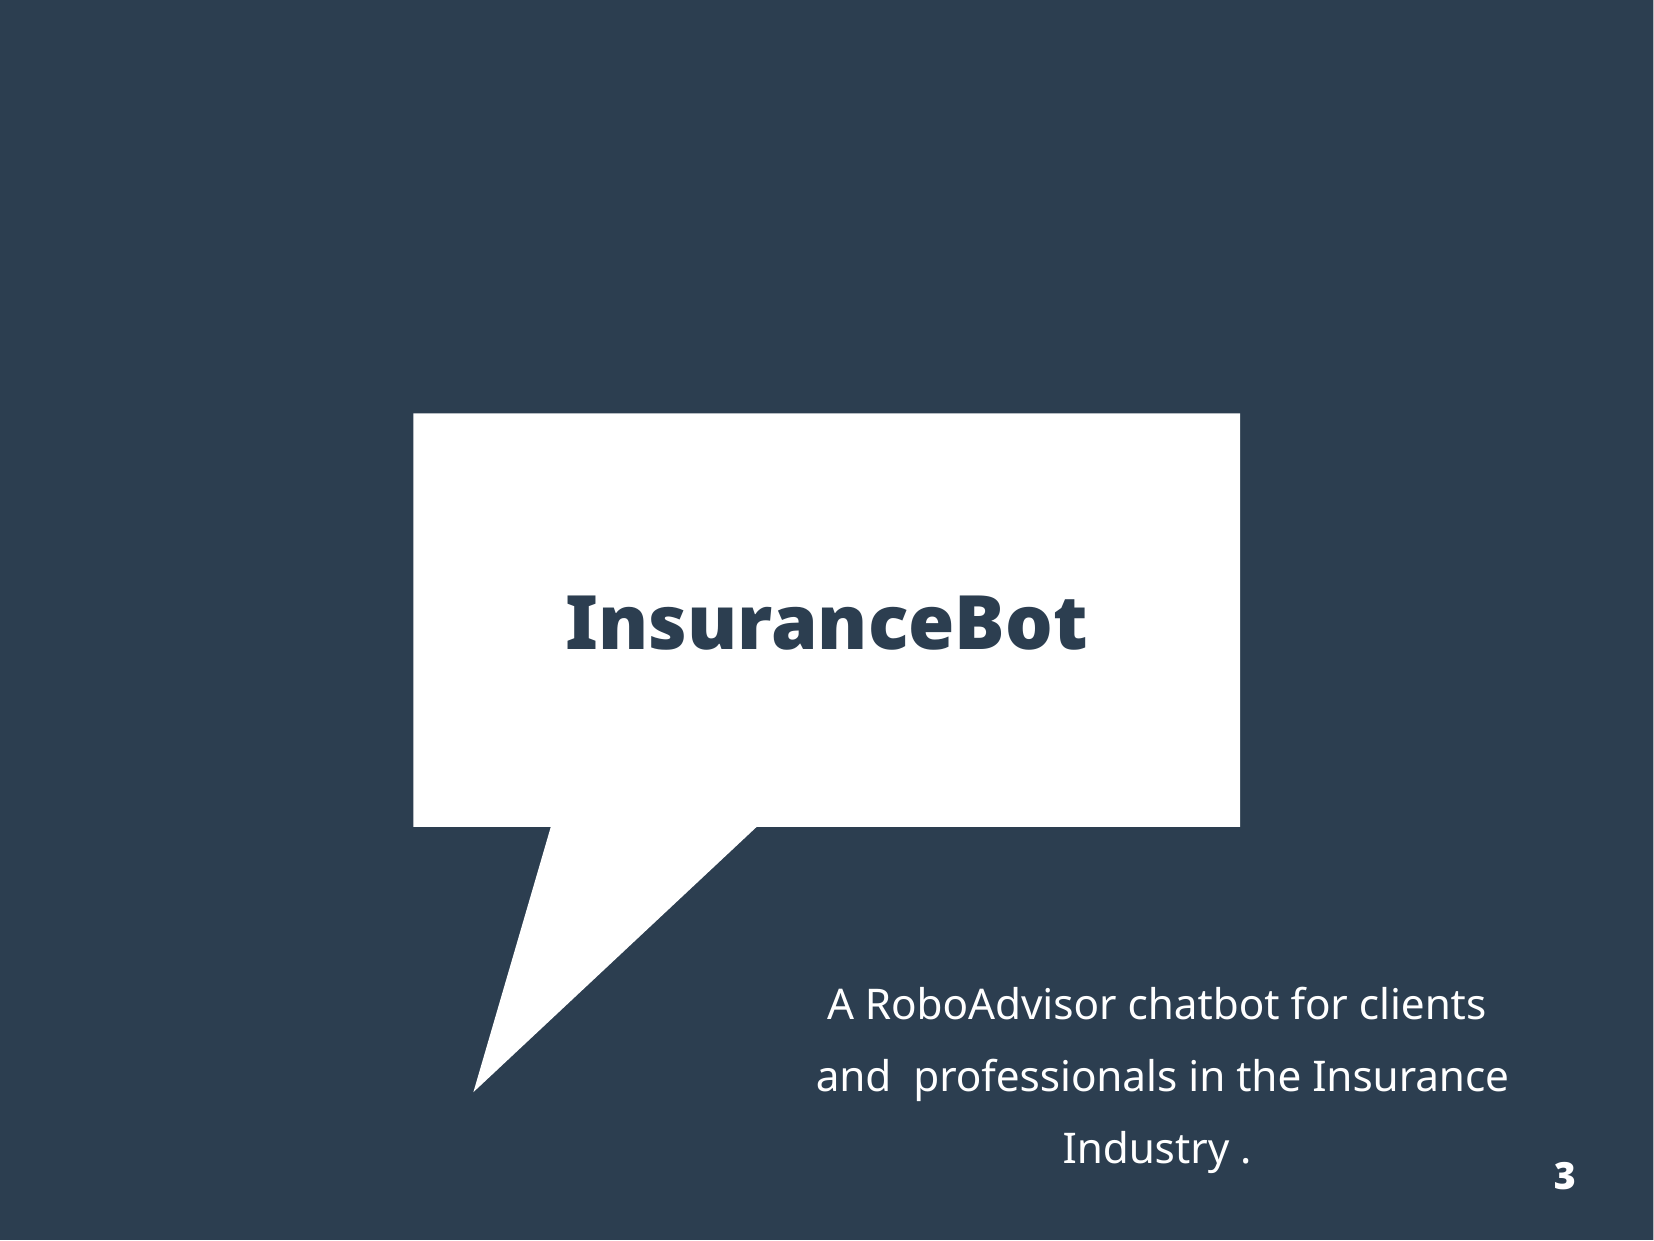

# InsuranceBot
A RoboAdvisor chatbot for clients
 and professionals in the Insurance
Industry .
3